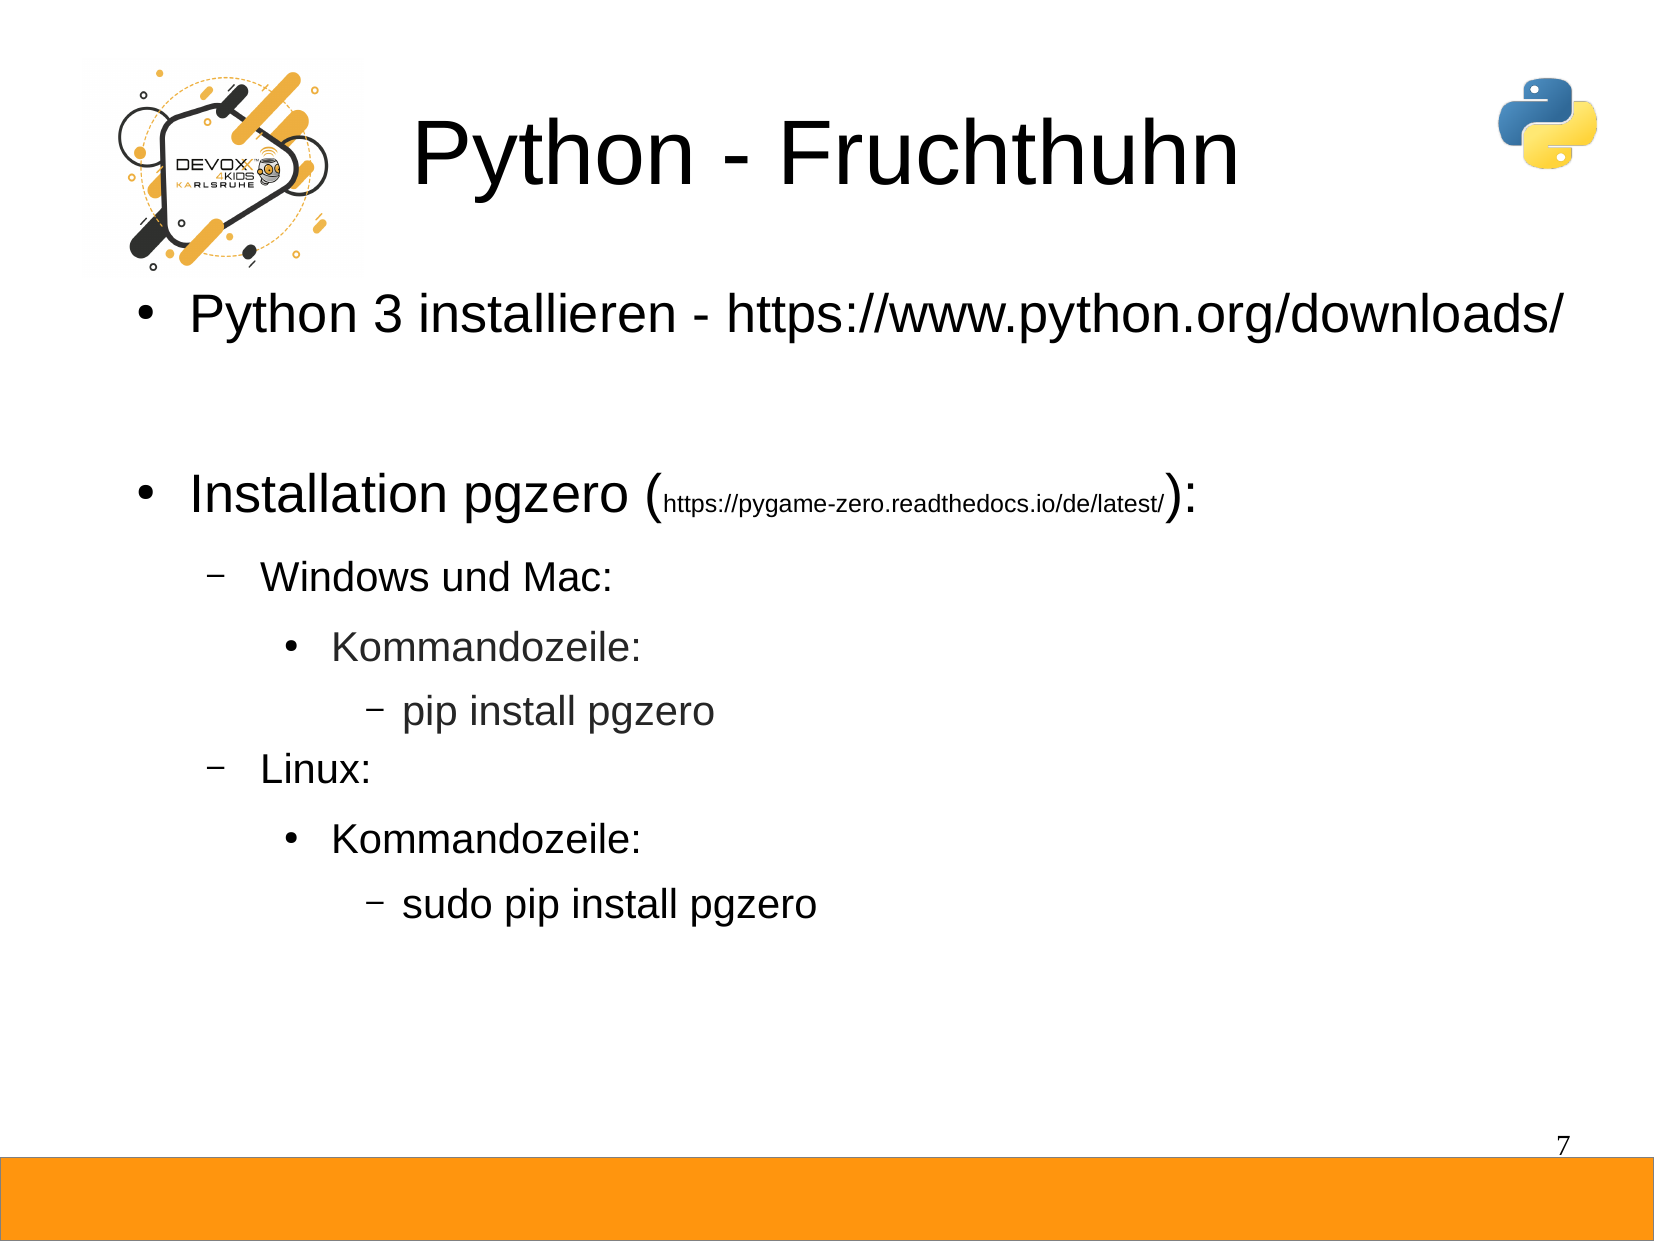

# Python - Fruchthuhn
Python 3 installieren - https://www.python.org/downloads/
Installation pgzero (https://pygame-zero.readthedocs.io/de/latest/):
Windows und Mac:
Kommandozeile:
pip install pgzero
Linux:
Kommandozeile:
sudo pip install pgzero
7